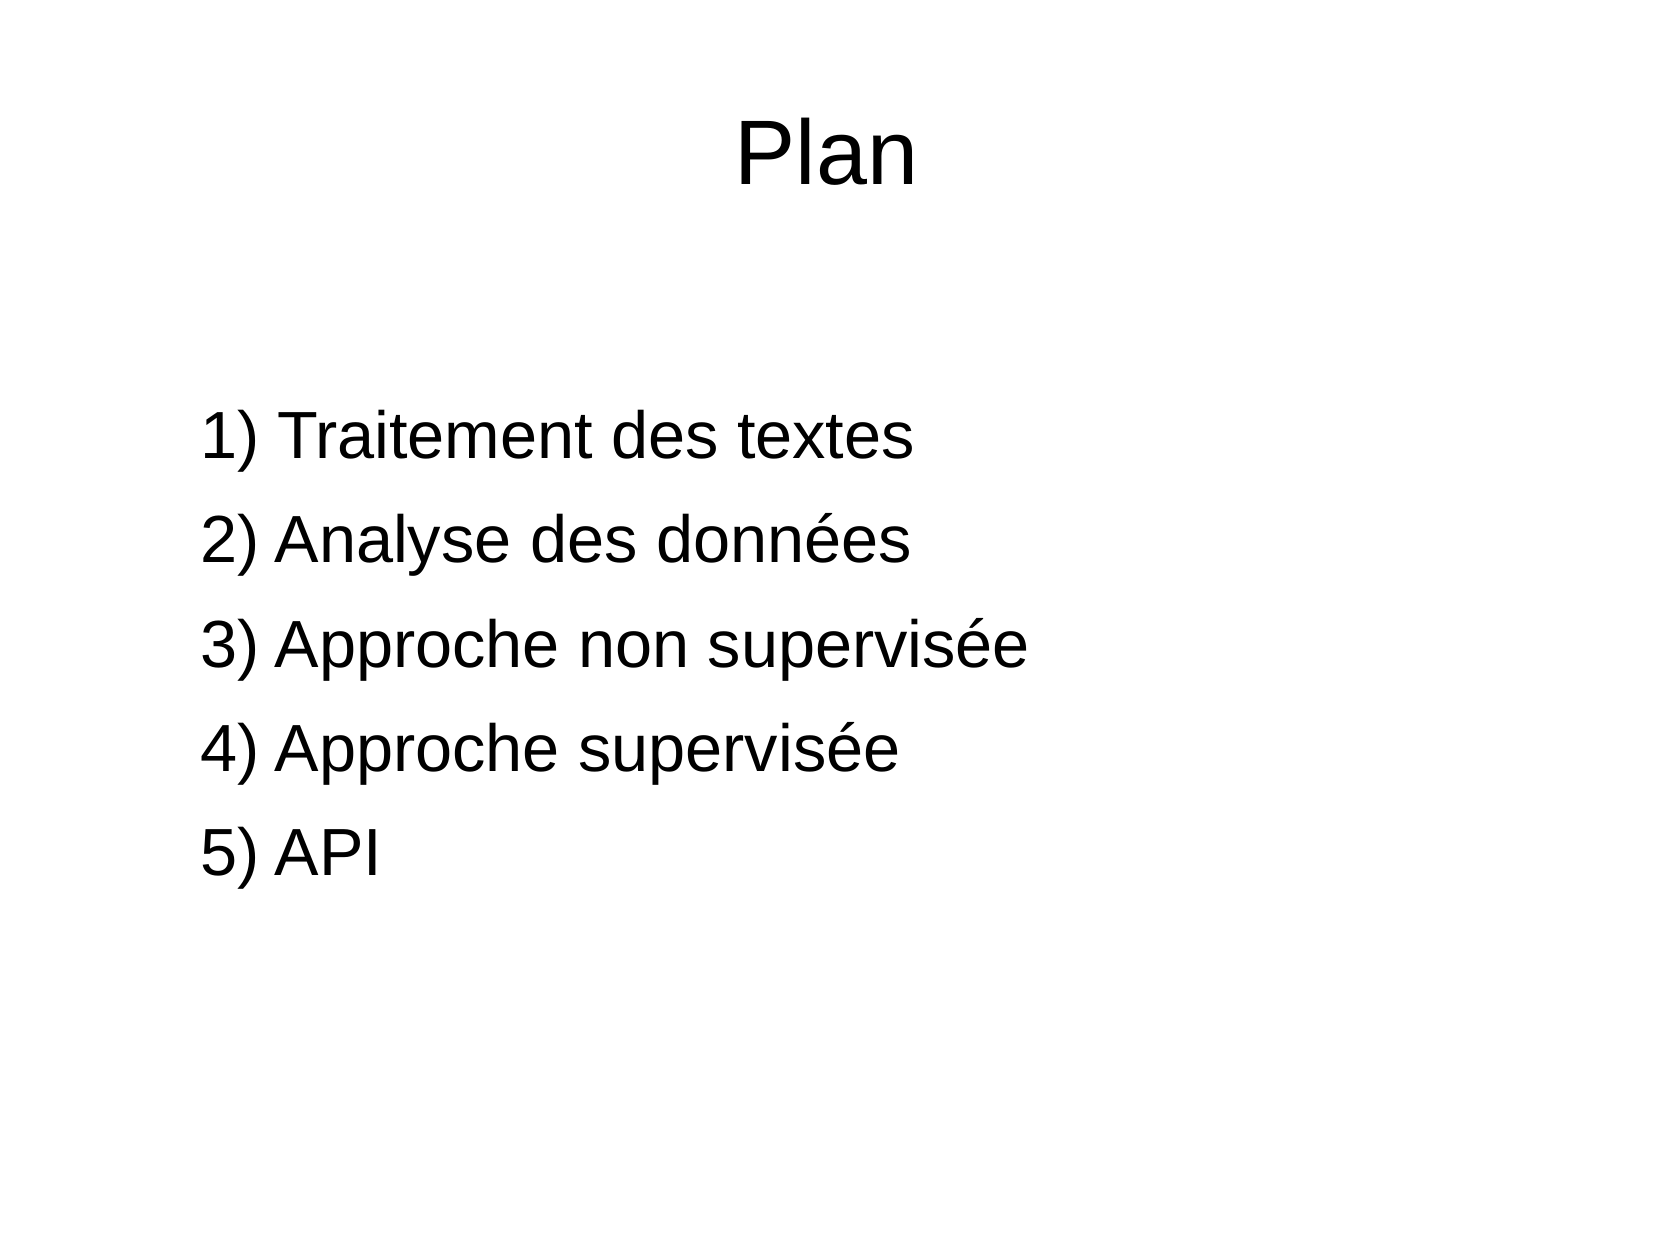

# Plan
1) Traitement des textes
2) Analyse des données
3) Approche non supervisée
4) Approche supervisée
5) API